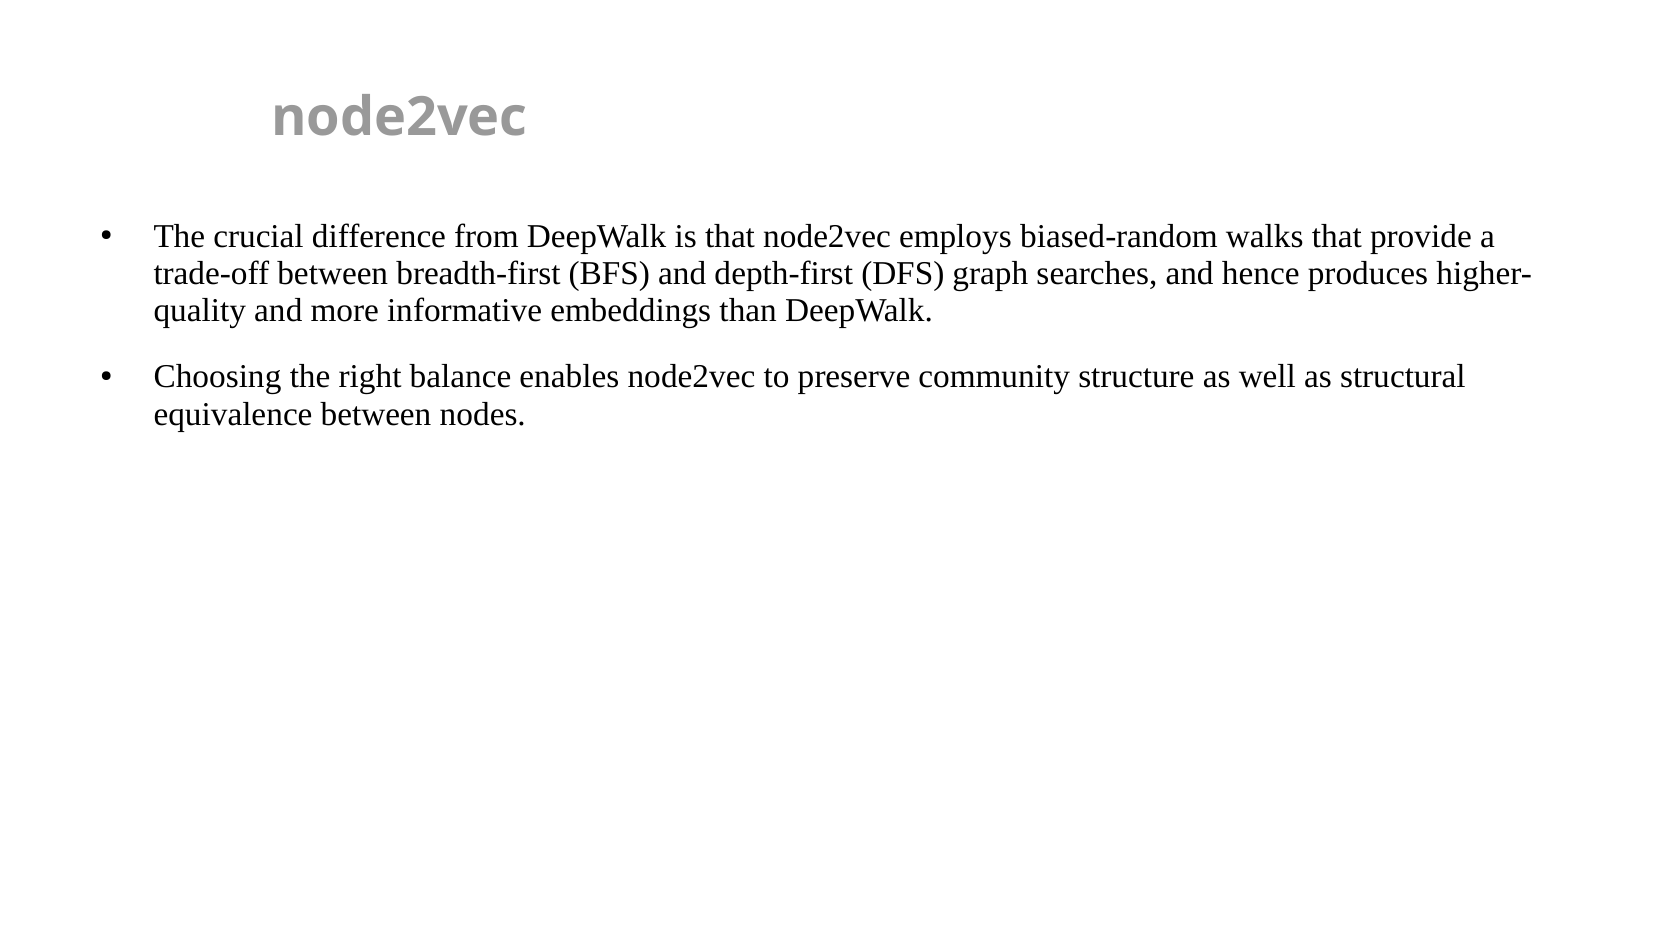

# node2vec
The crucial difference from DeepWalk is that node2vec employs biased-random walks that provide a trade-off between breadth-first (BFS) and depth-first (DFS) graph searches, and hence produces higher-quality and more informative embeddings than DeepWalk.
Choosing the right balance enables node2vec to preserve community structure as well as structural equivalence between nodes.